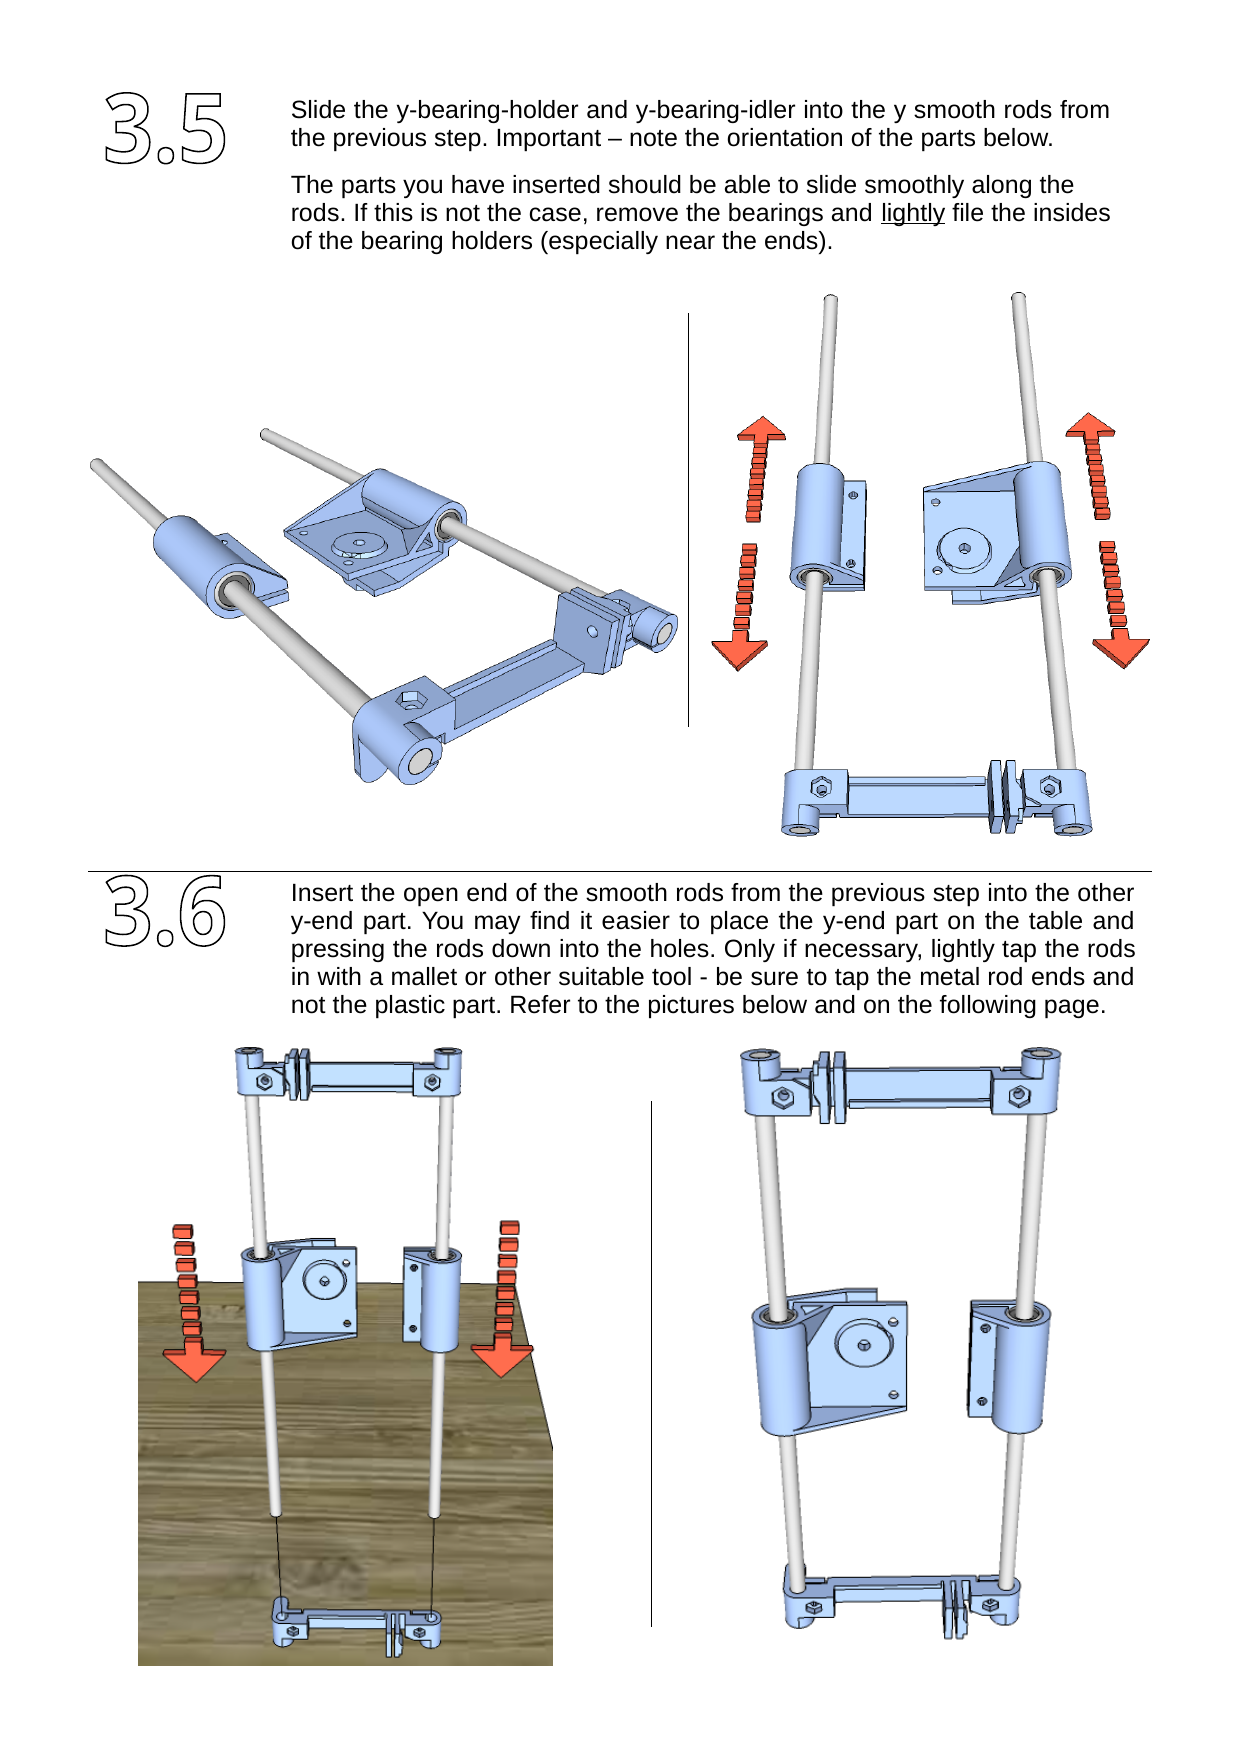

Slide the y-bearing-holder and y-bearing-idler into the y smooth rods from the previous step. Important – note the orientation of the parts below.
The parts you have inserted should be able to slide smoothly along the rods. If this is not the case, remove the bearings and lightly file the insides of the bearing holders (especially near the ends).
3.5
Insert the open end of the smooth rods from the previous step into the other y-end part. You may find it easier to place the y-end part on the table and pressing the rods down into the holes. Only if necessary, lightly tap the rods in with a mallet or other suitable tool - be sure to tap the metal rod ends and not the plastic part. Refer to the pictures below and on the following page.
3.6